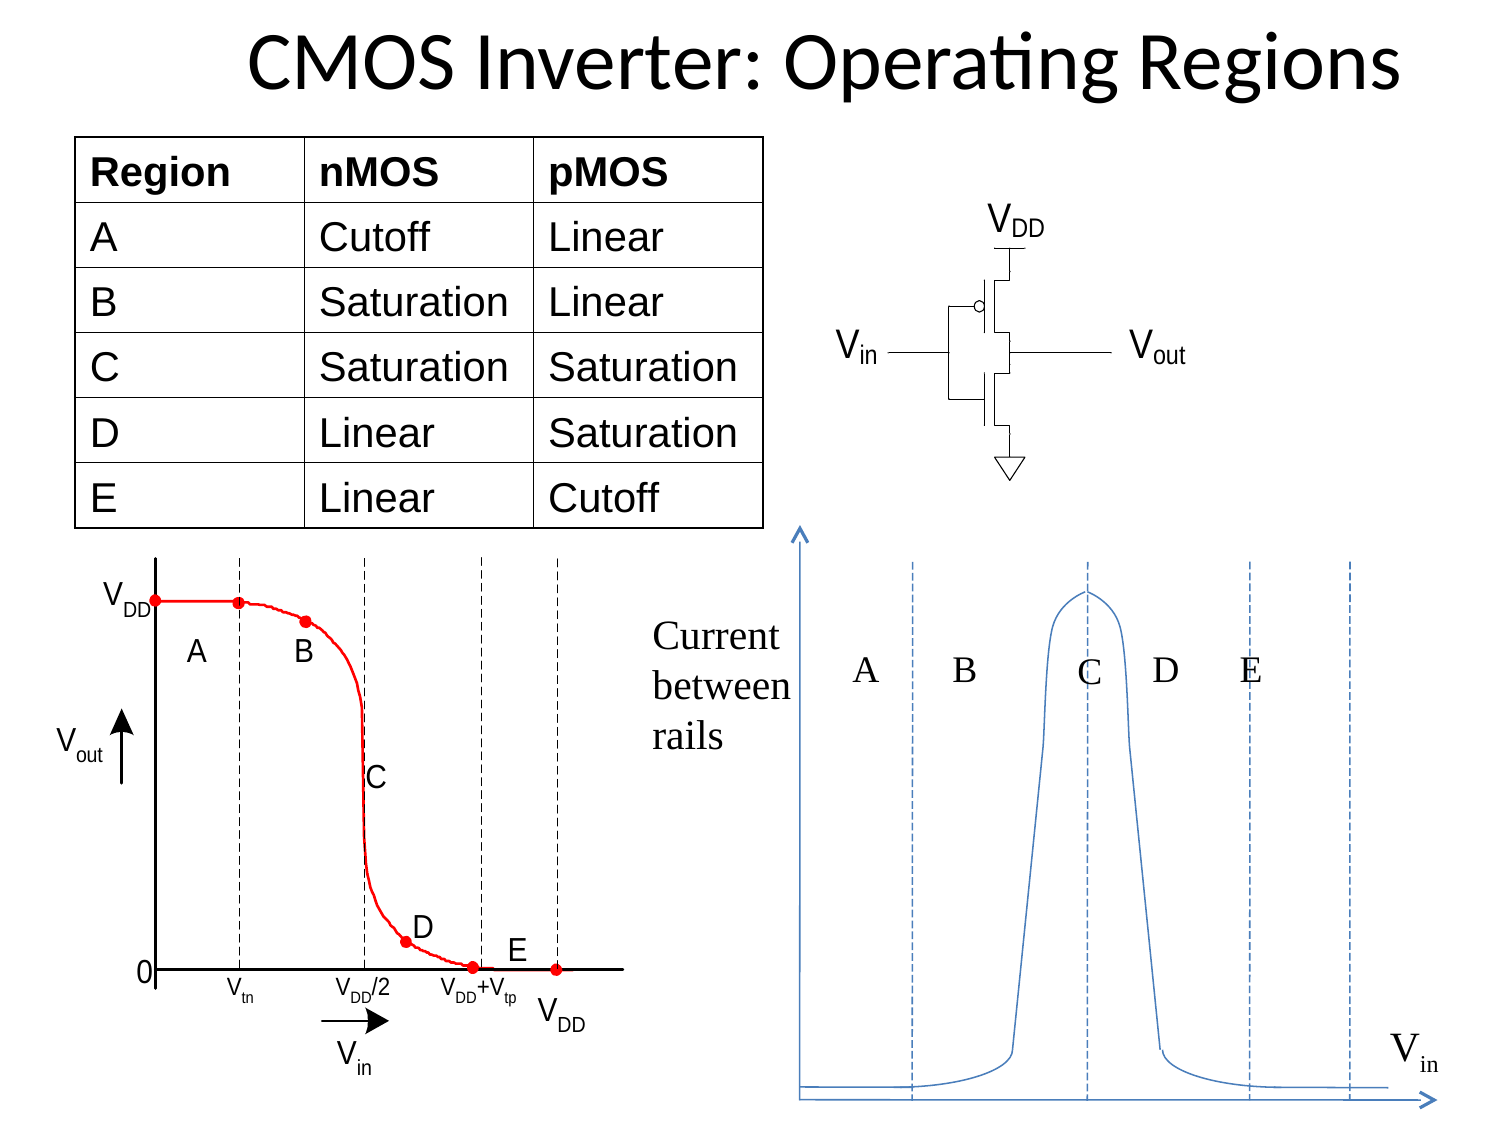

# CMOS Inverter: Operating Regions
| Region | nMOS | pMOS |
| --- | --- | --- |
| A | Cutoff | Linear |
| B | Saturation | Linear |
| C | Saturation | Saturation |
| D | Linear | Saturation |
| E | Linear | Cutoff |
Current between rails
A
B
D
E
C
Vin